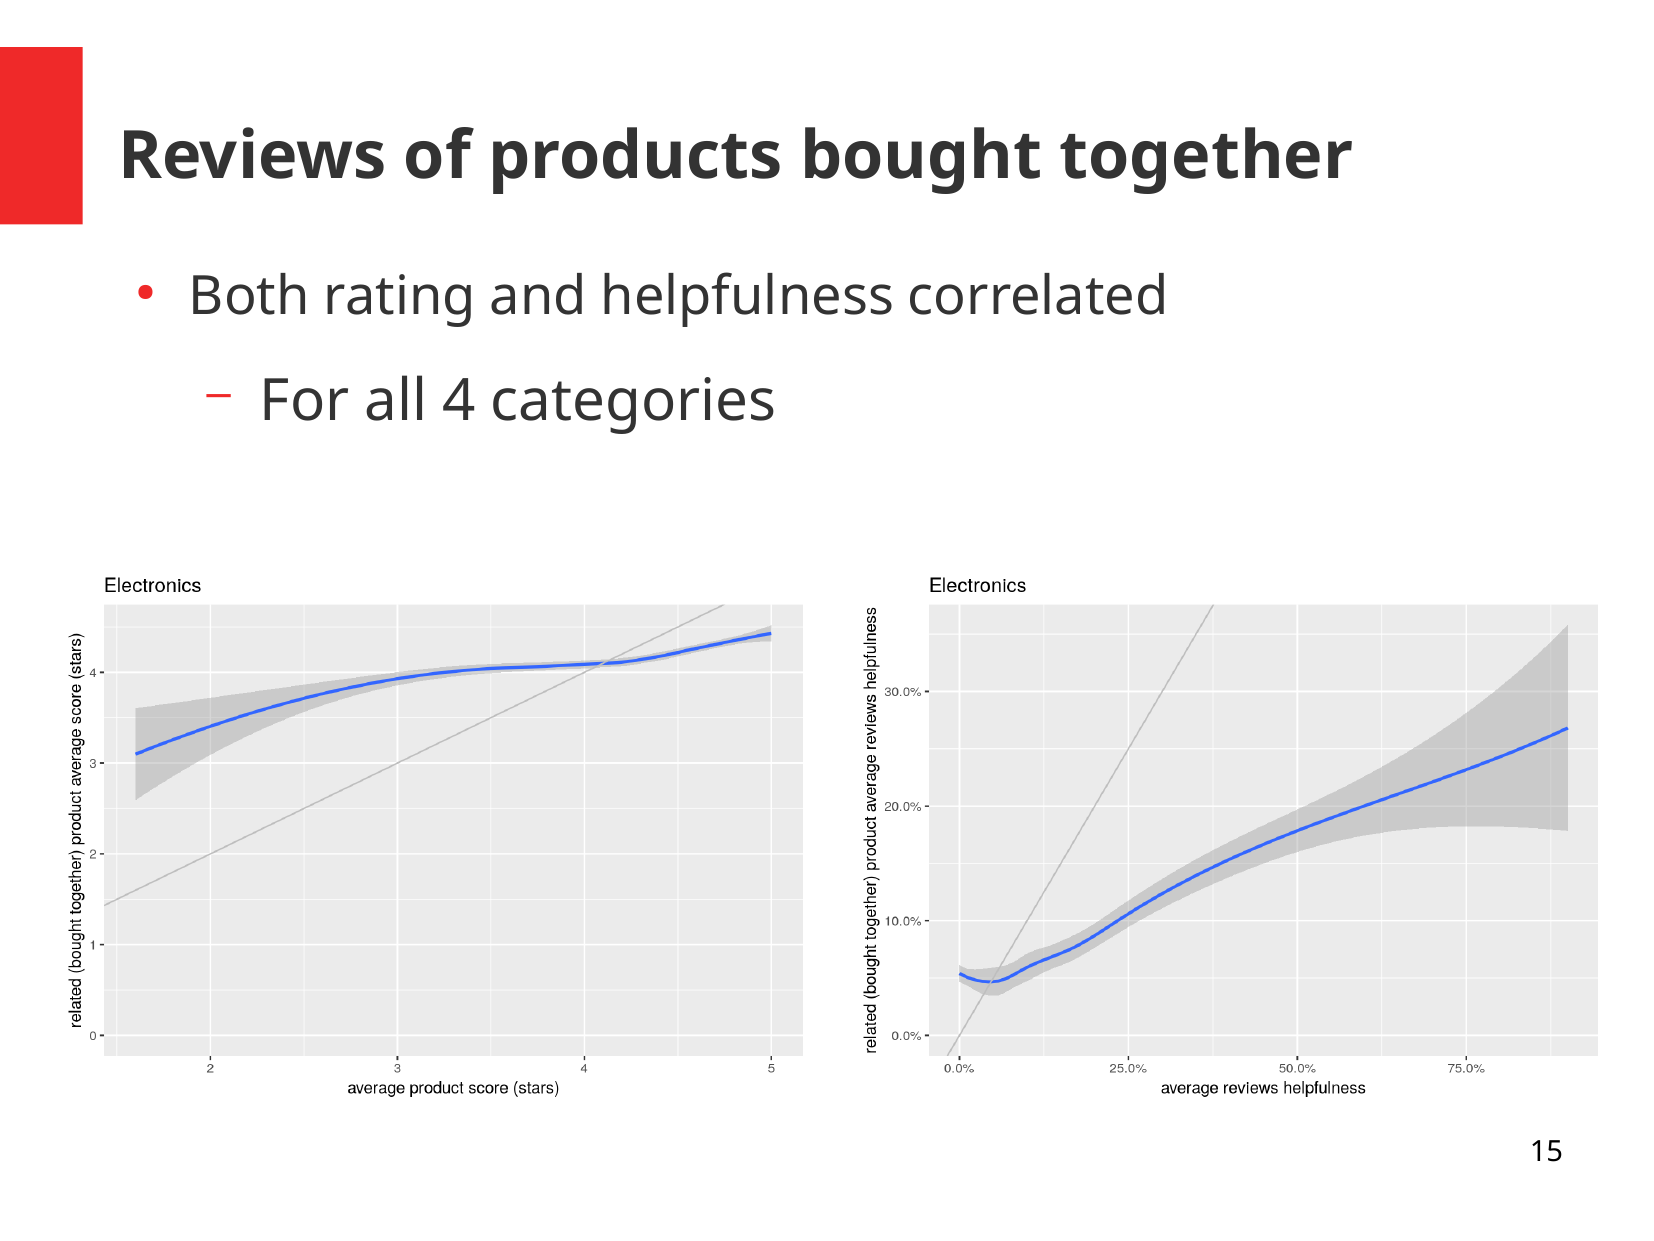

# Reviews of products bought together
Both rating and helpfulness correlated
For all 4 categories
15